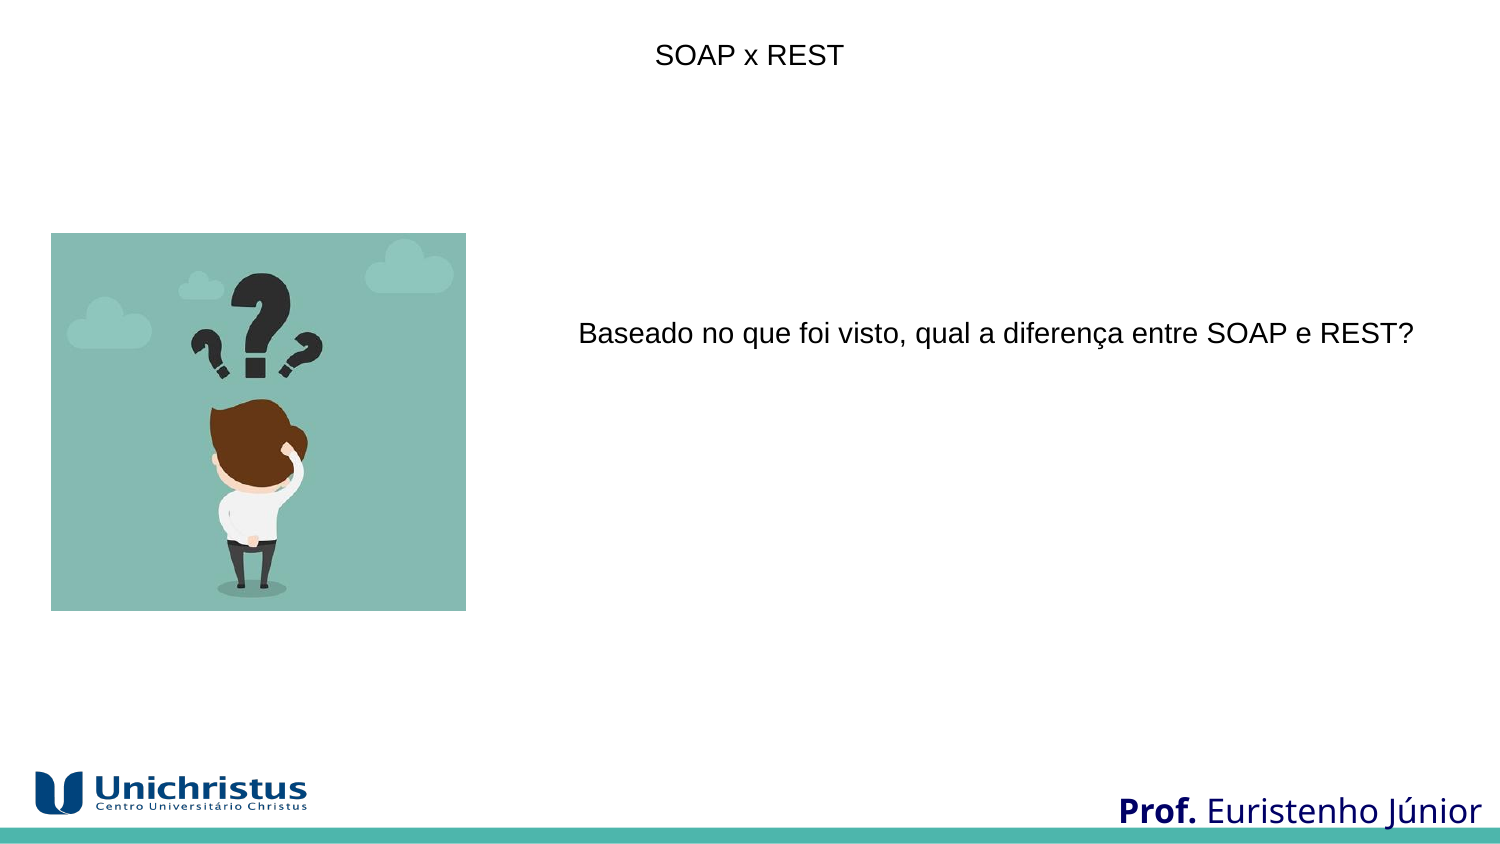

# SOAP x REST
Baseado no que foi visto, qual a diferença entre SOAP e REST?
Prof. Euristenho Júnior